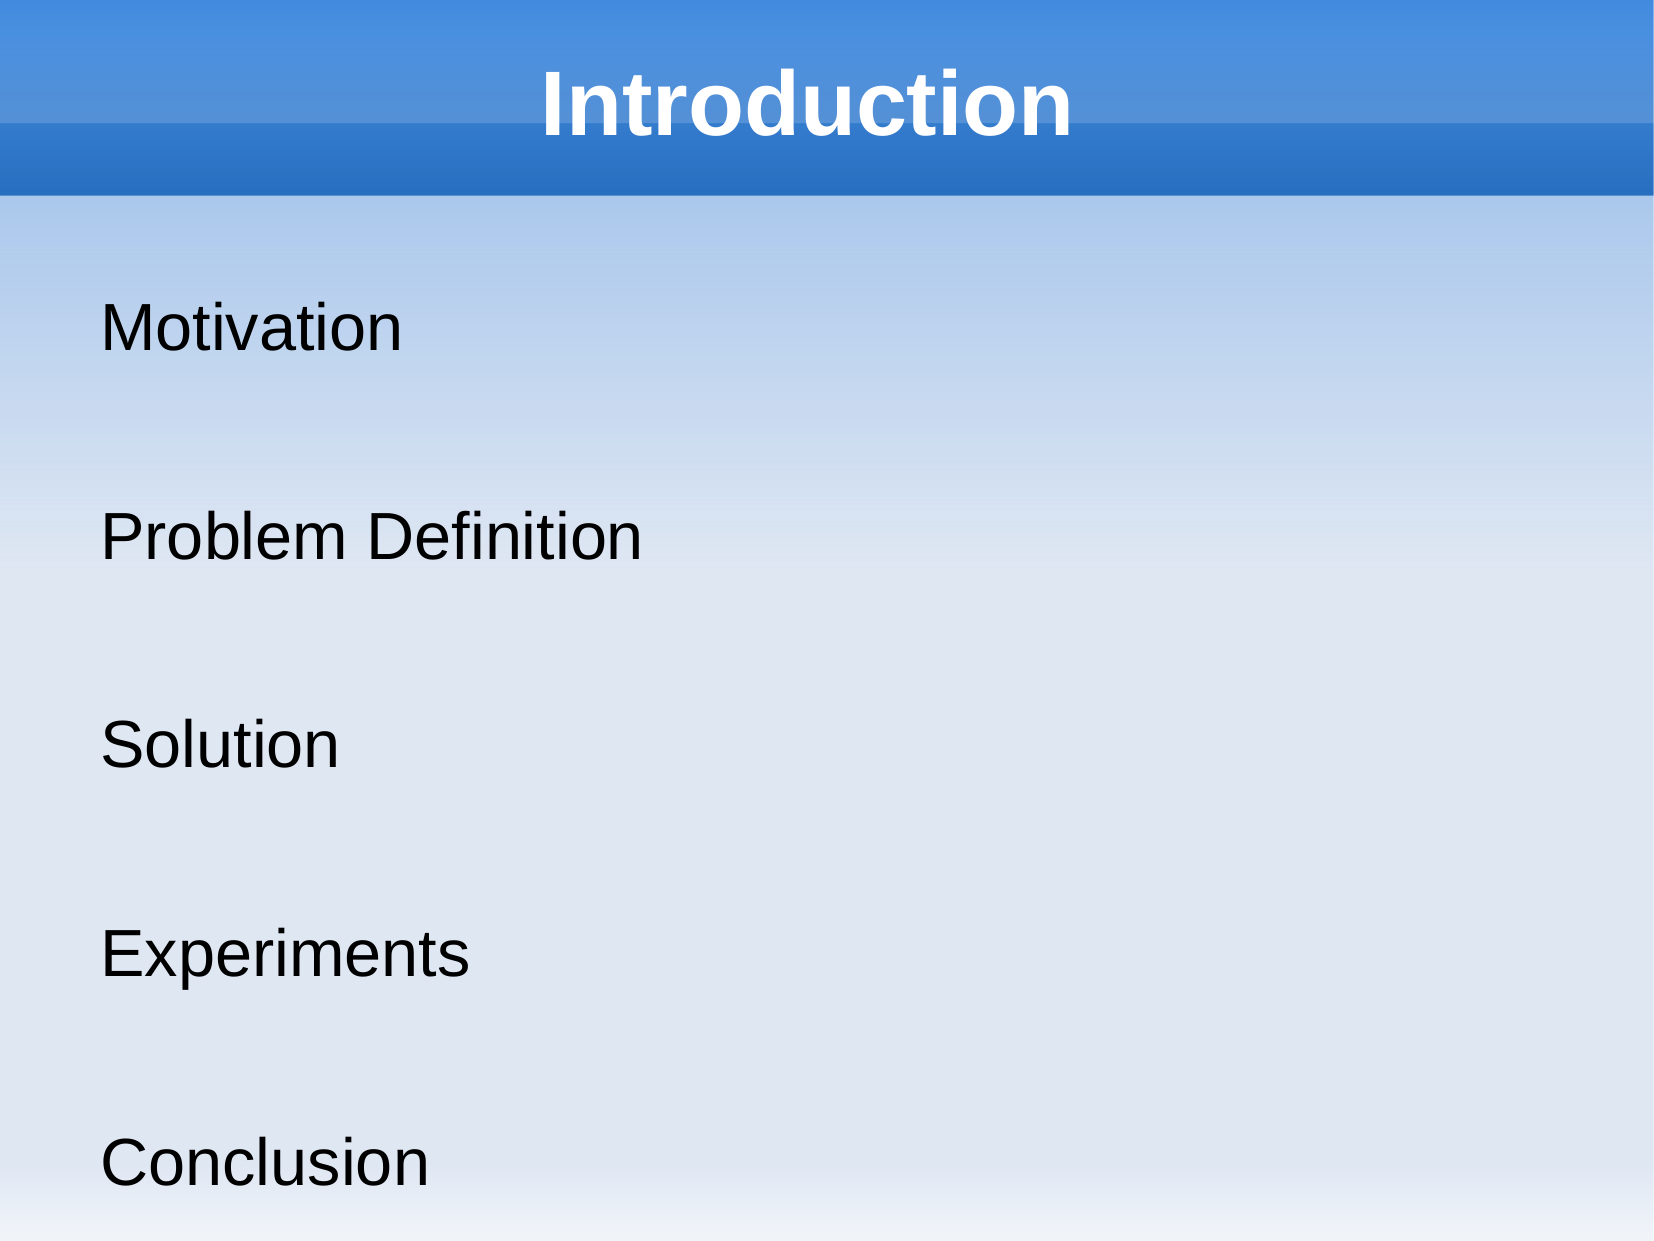

# Introduction
Motivation
Problem Definition
Solution
Experiments
Conclusion